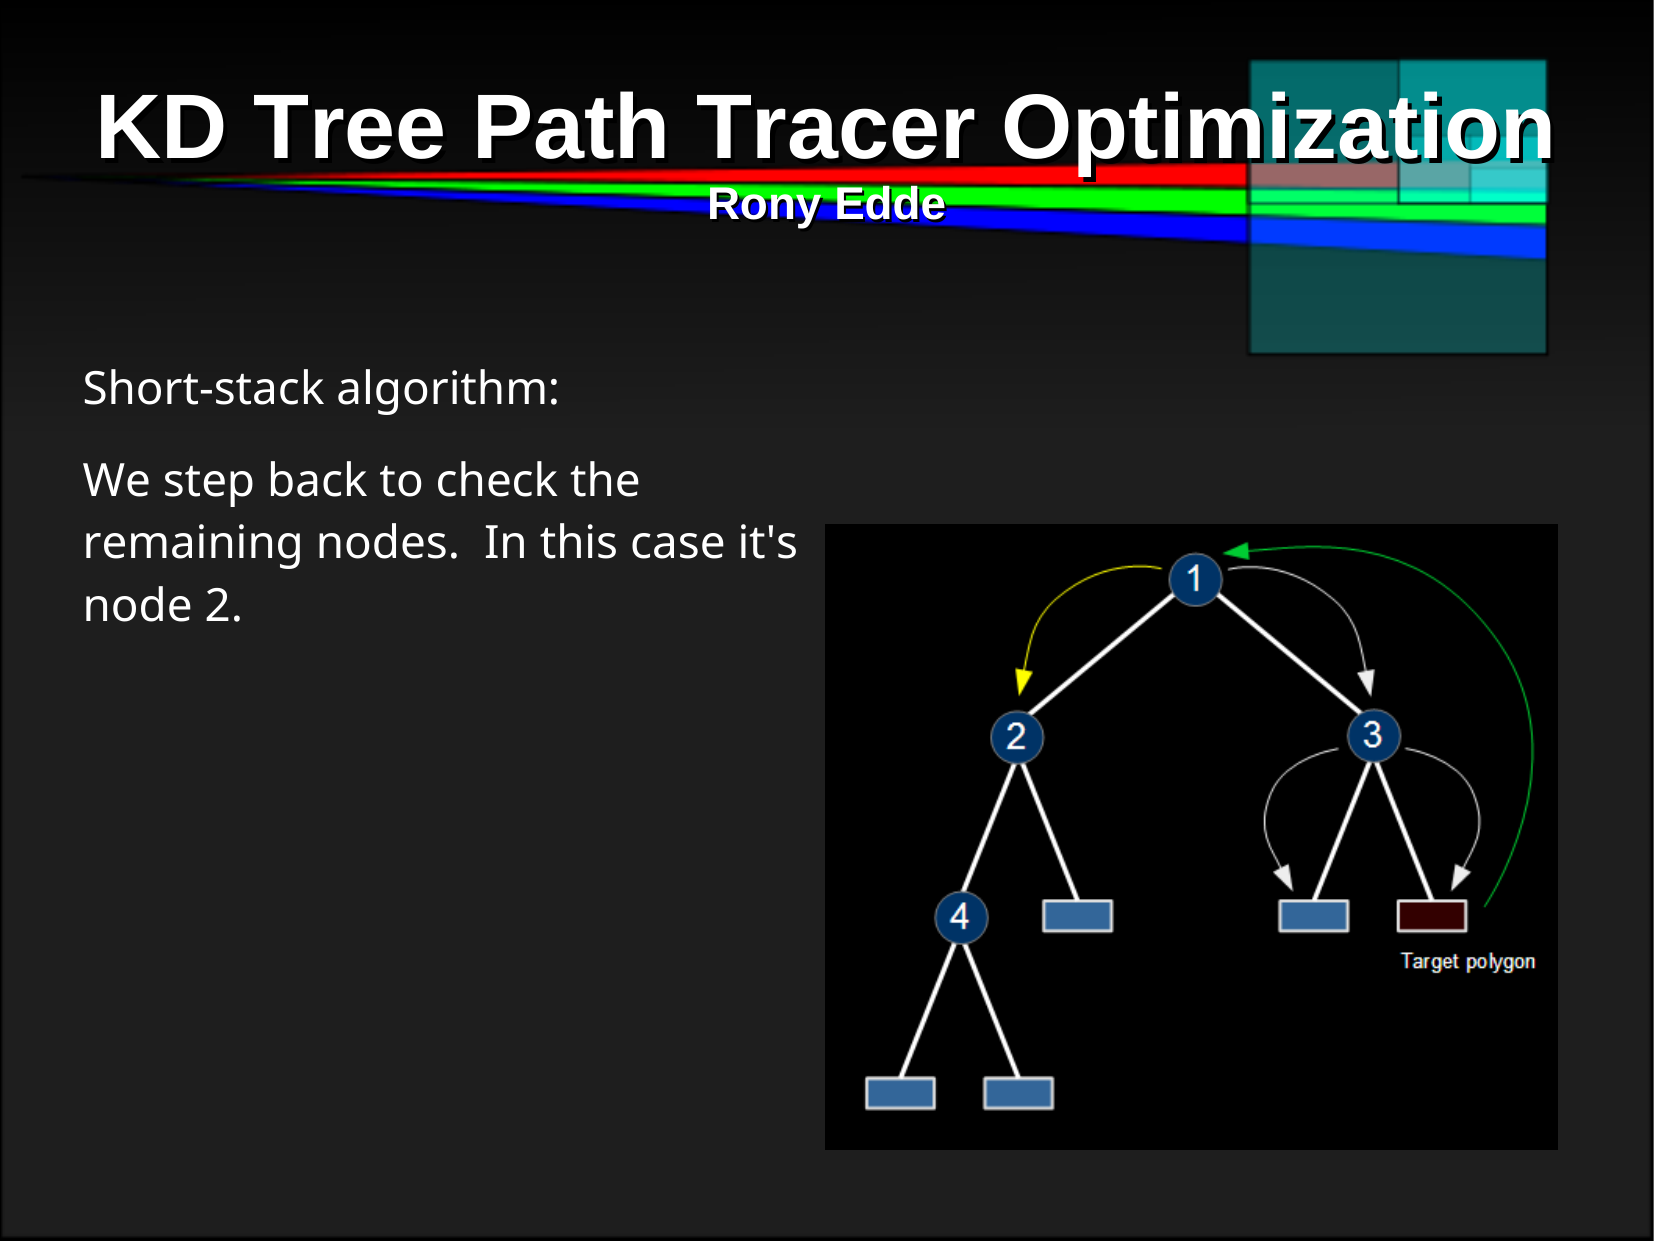

# KD Tree Path Tracer Optimization Rony Edde
Short-stack algorithm:
We step back to check the remaining nodes. In this case it's node 2.